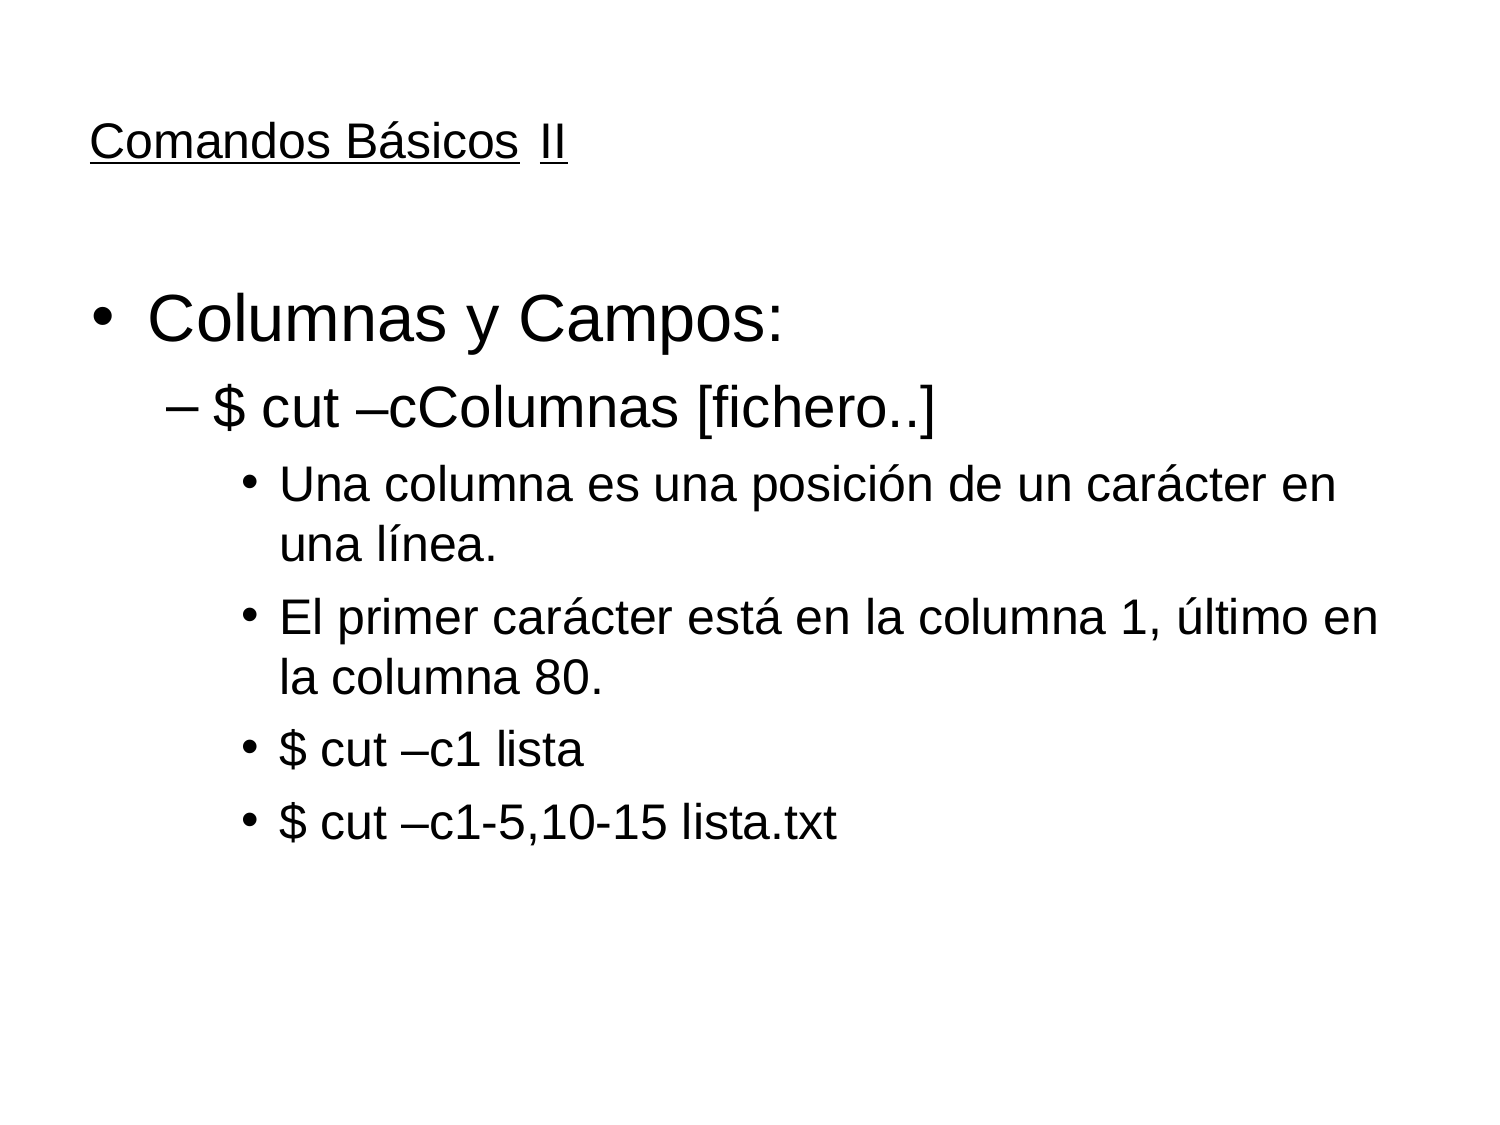

# Comandos Básicos	II
Columnas y Campos:
$ cut –cColumnas [fichero..]
Una columna es una posición de un carácter en una línea.
El primer carácter está en la columna 1, último en la columna 80.
$ cut –c1 lista
$ cut –c1-5,10-15 lista.txt